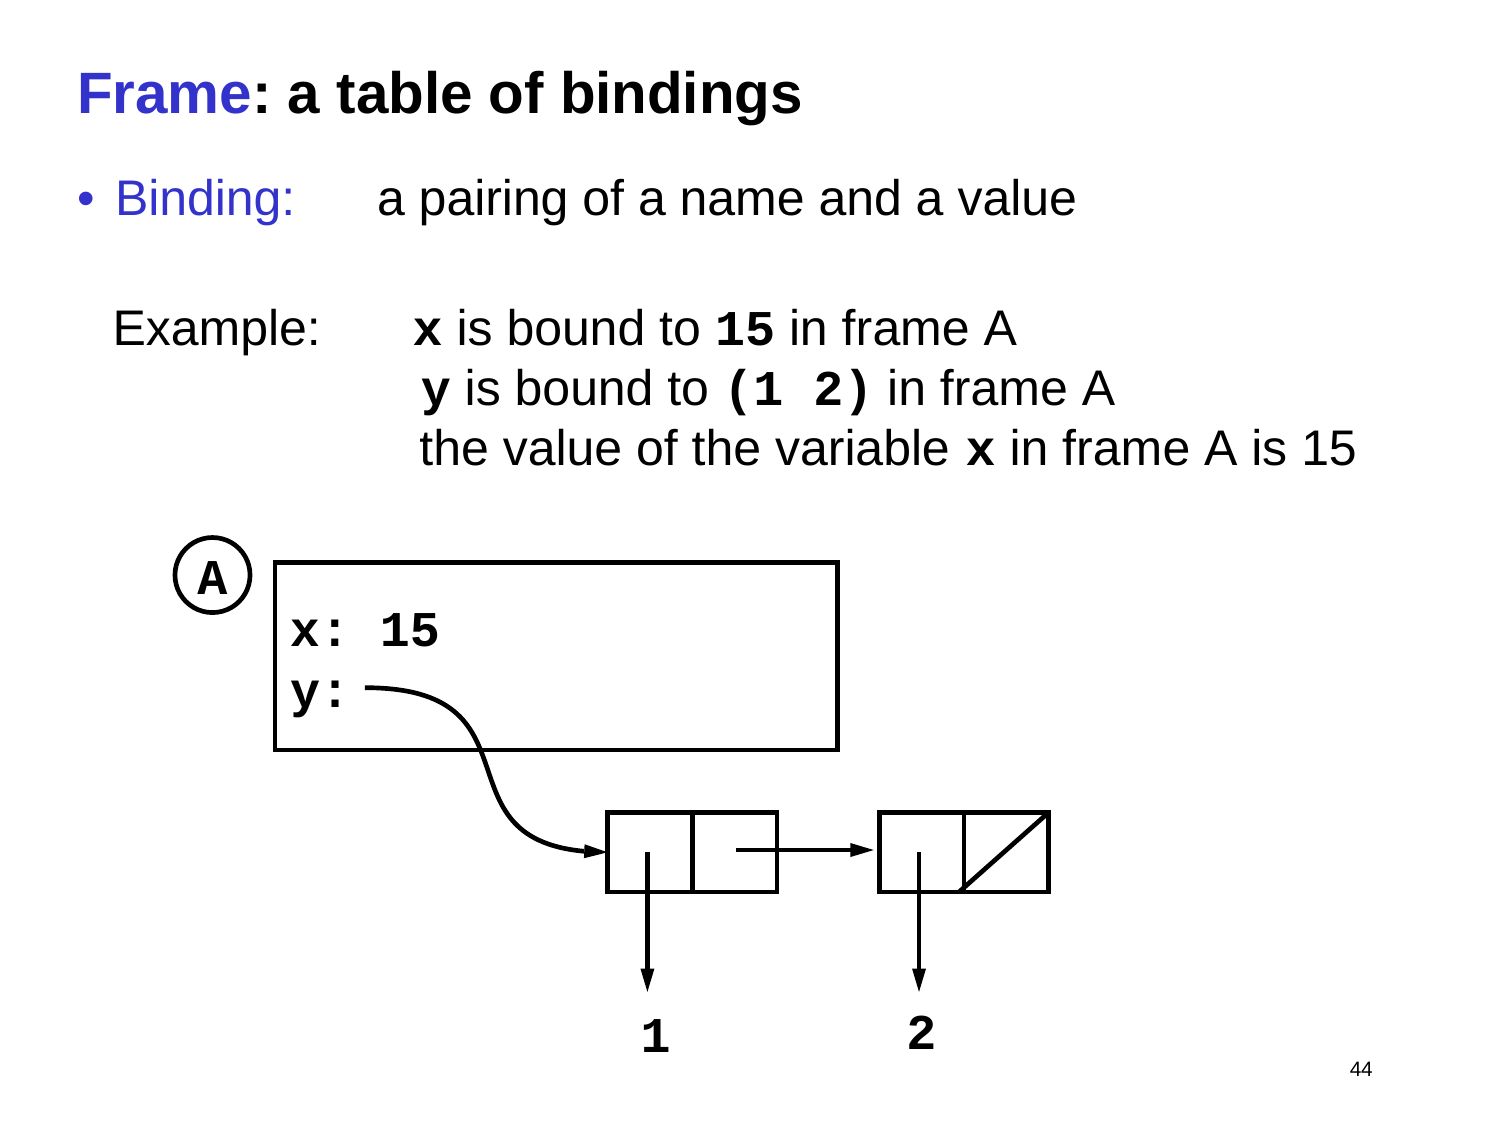

# Frame: a table of bindings
Binding:	a pairing of a name and a value
Example:	x is bound to 15 in frame A
 y is bound to (1 2) in frame A
 the value of the variable x in frame A is 15
A
x: 15
y:
1
2
44